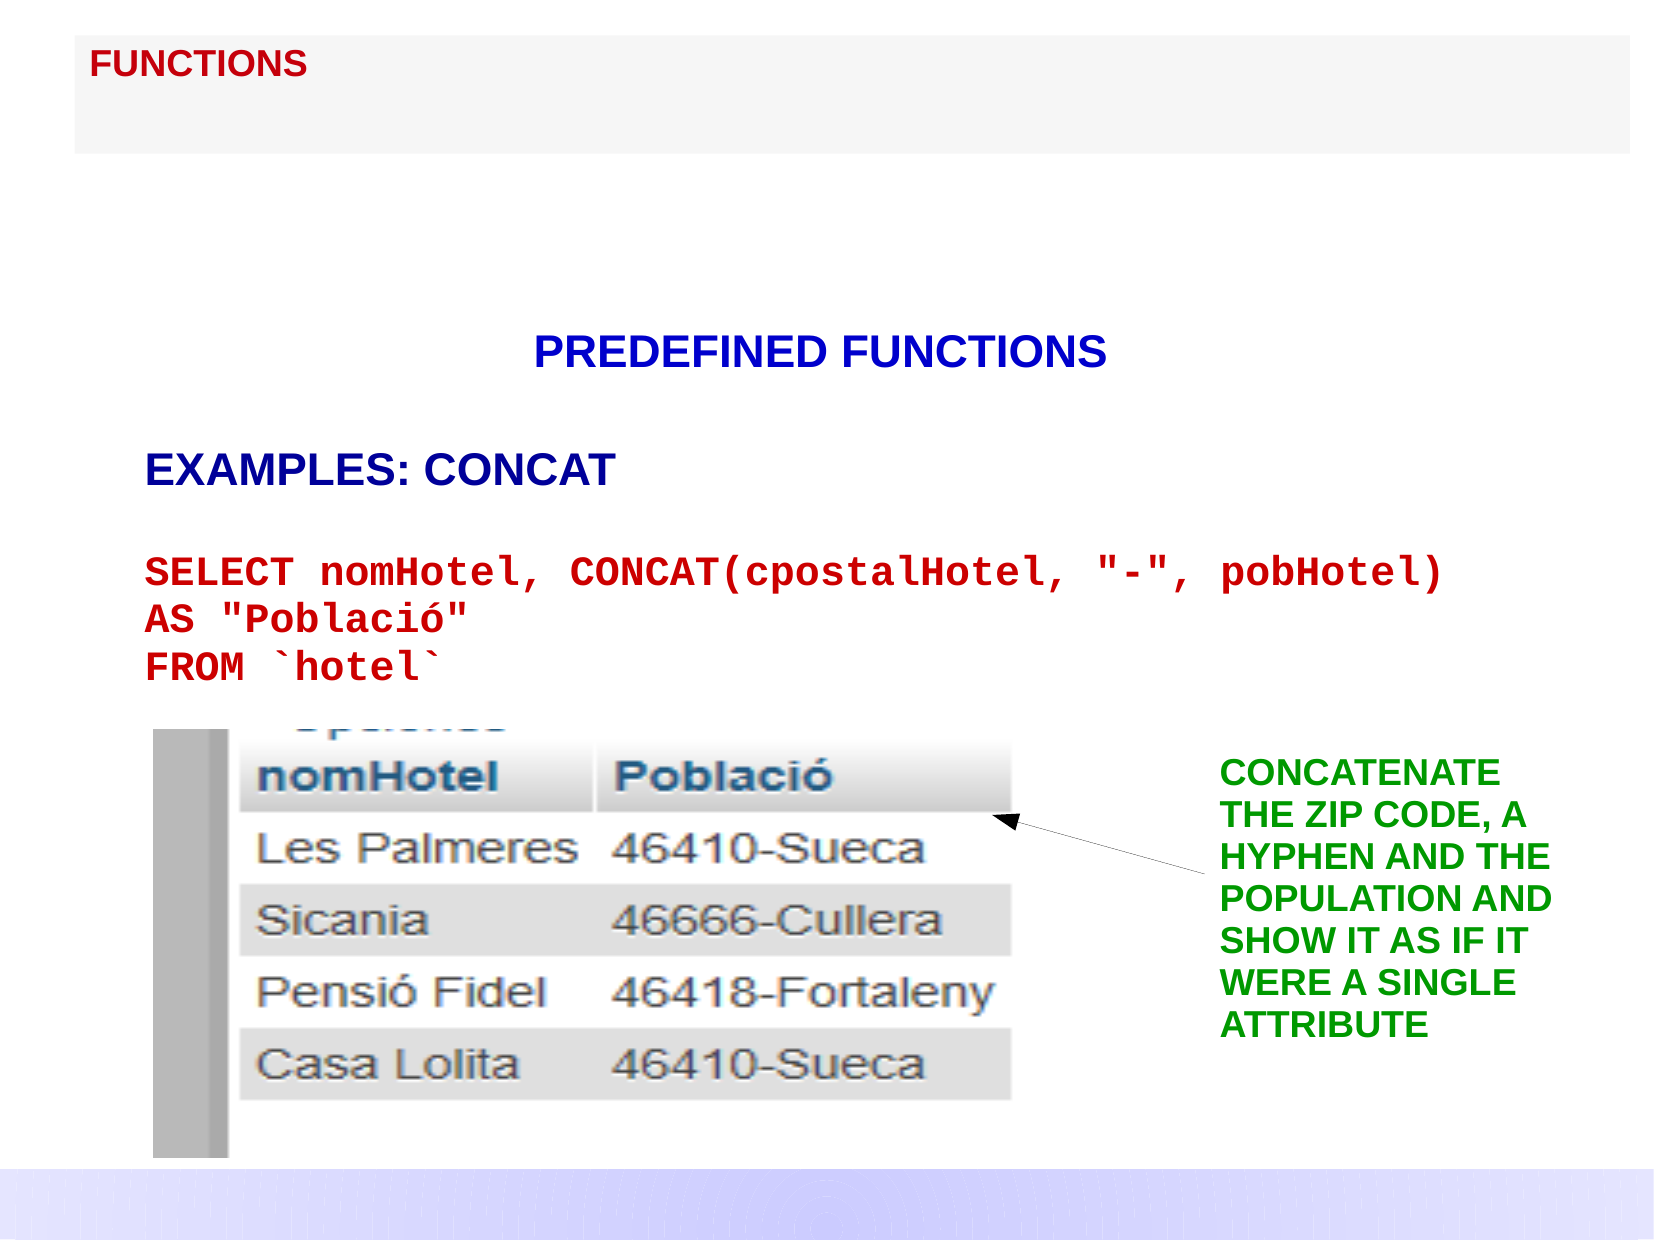

FUNCTIONS
PREDEFINED FUNCTIONS
EXAMPLES: CONCAT
SELECT nomHotel, CONCAT(cpostalHotel, "-", pobHotel) AS "Població"
FROM `hotel`
CONCATENATE THE ZIP CODE, A HYPHEN AND THE POPULATION AND SHOW IT AS IF IT WERE A SINGLE ATTRIBUTE